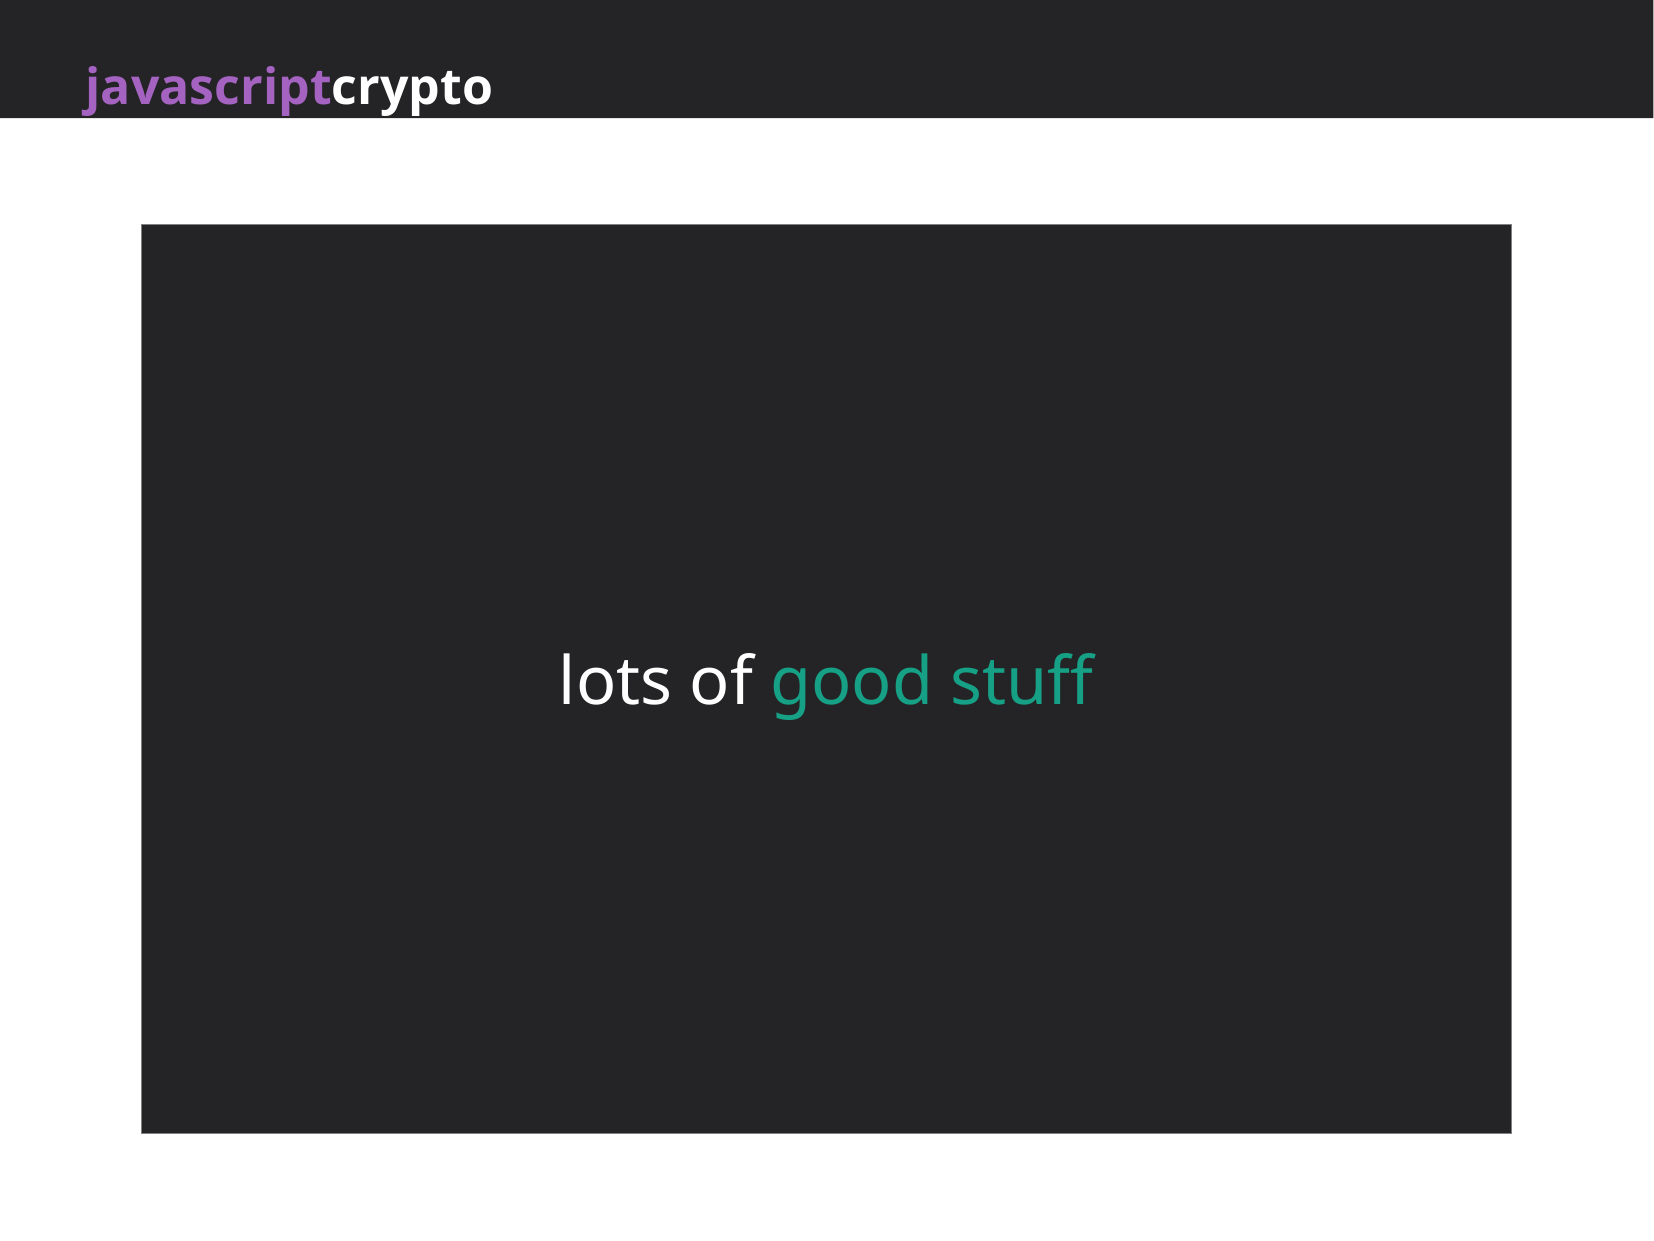

javascriptcrypto
lots of good stuff
big integer support
bit-fiddling deluxe
asm.js